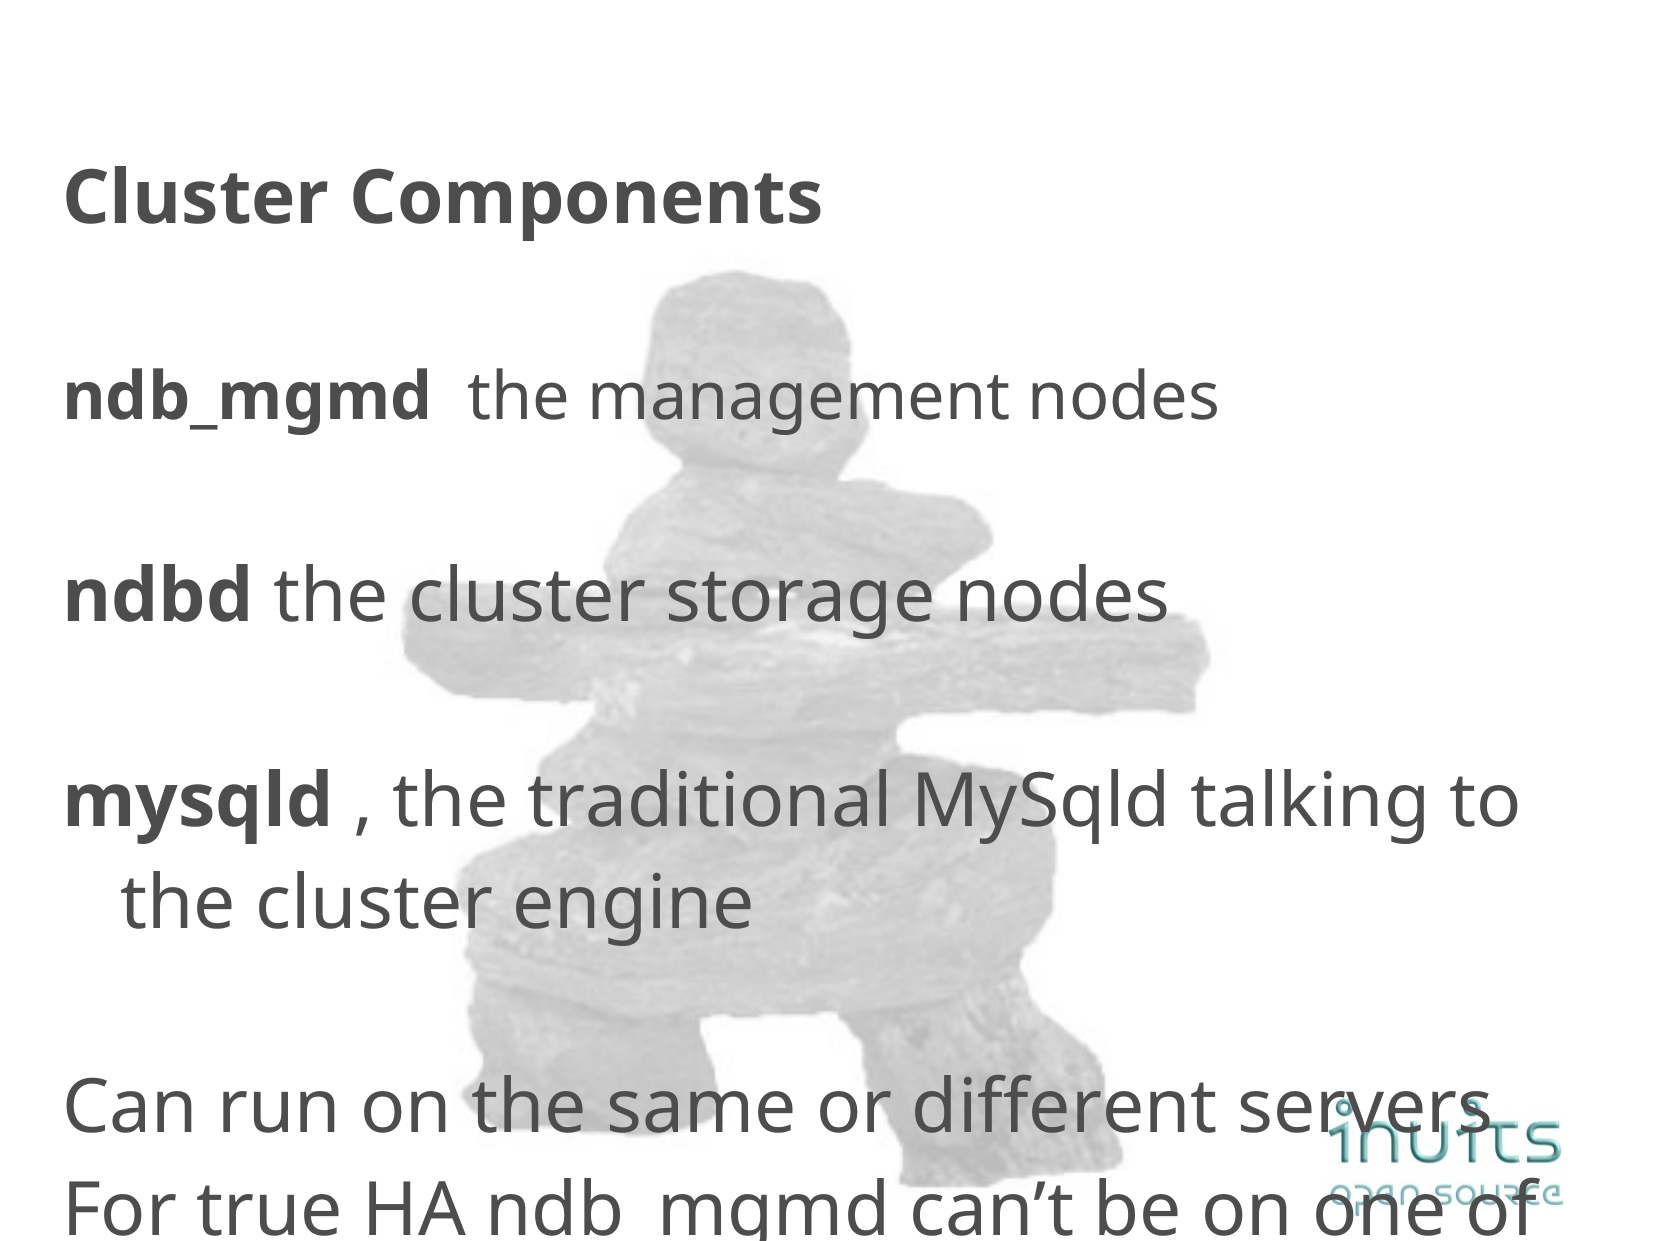

Cluster Components
ndb_mgmd the management nodes
ndbd the cluster storage nodes
mysqld , the traditional MySqld talking to
 the cluster engine
Can run on the same or different servers
For true HA ndb_mgmd can’t be on one of
the ndbd nodes.
#